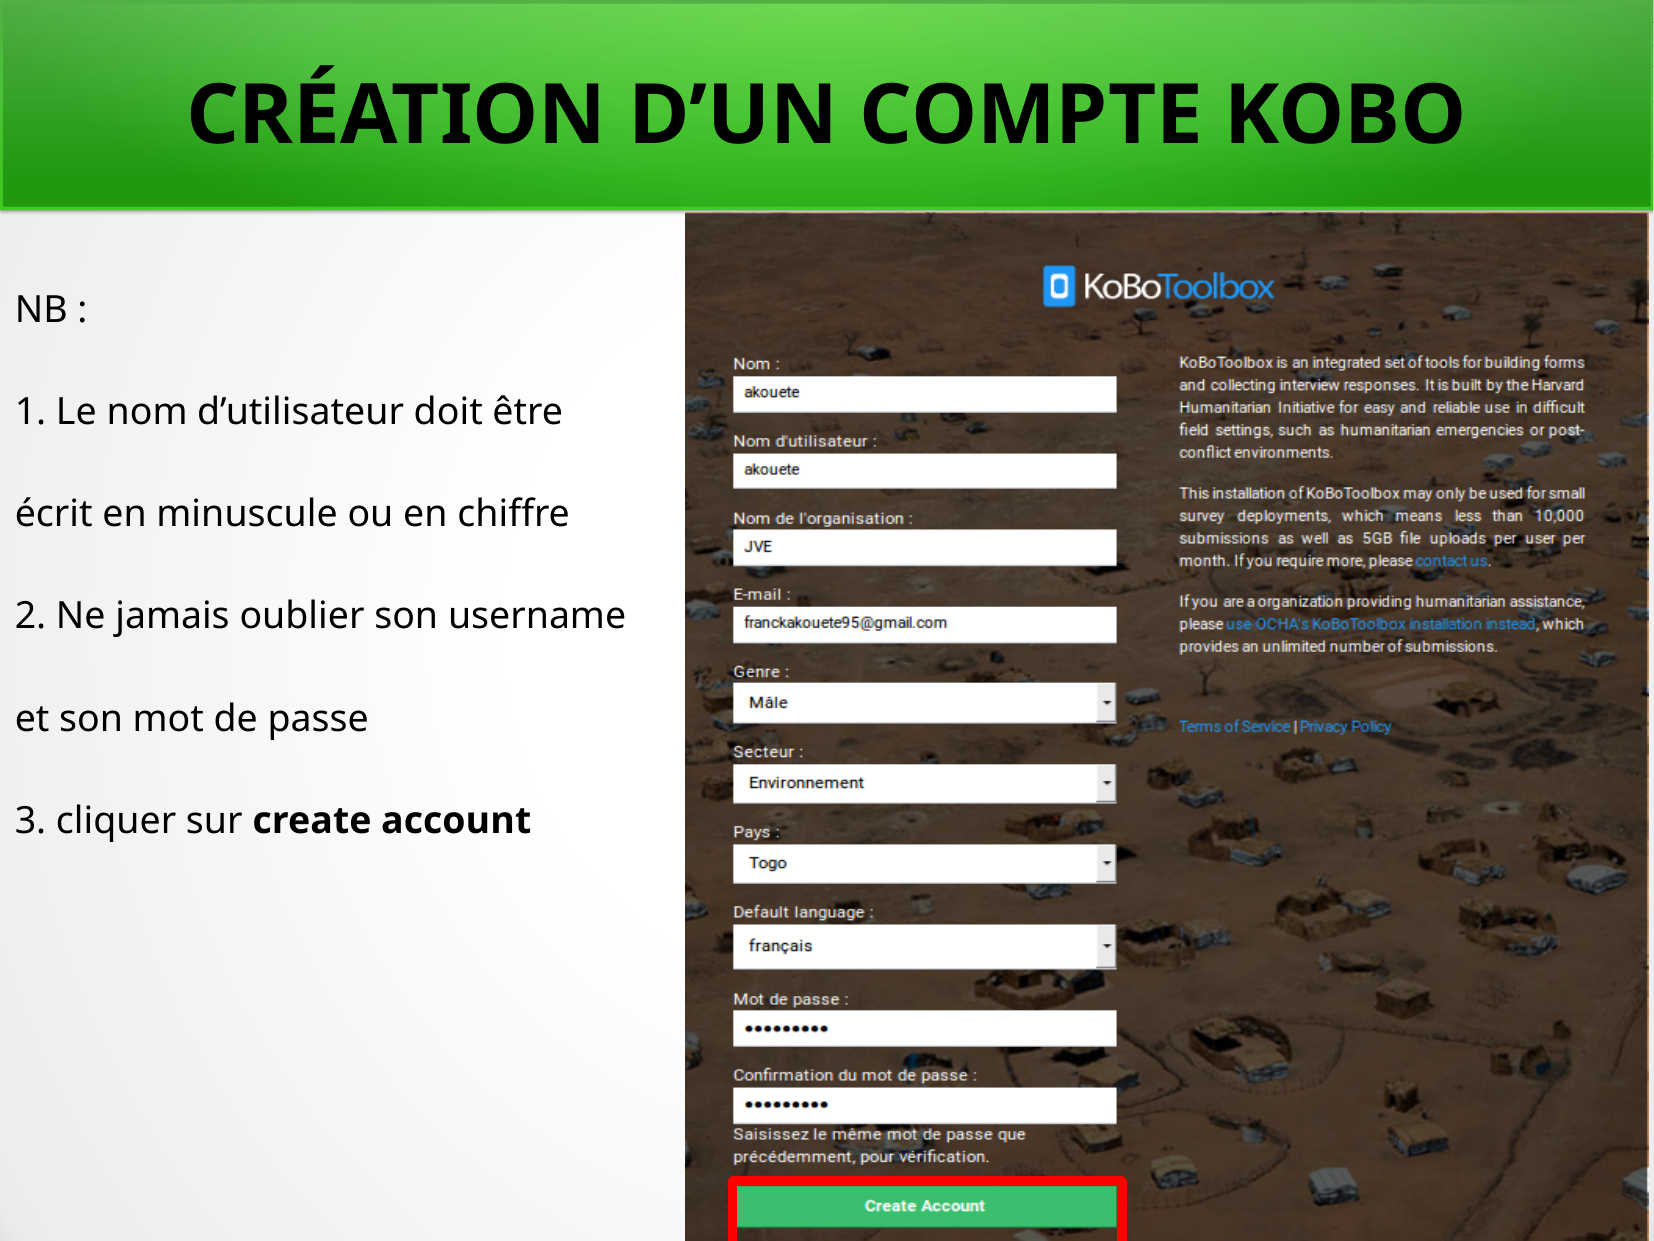

CRÉATION D’UN COMPTE KOBO
NB :
1. Le nom d’utilisateur doit être écrit en minuscule ou en chiffre
2. Ne jamais oublier son username et son mot de passe
3. cliquer sur create account